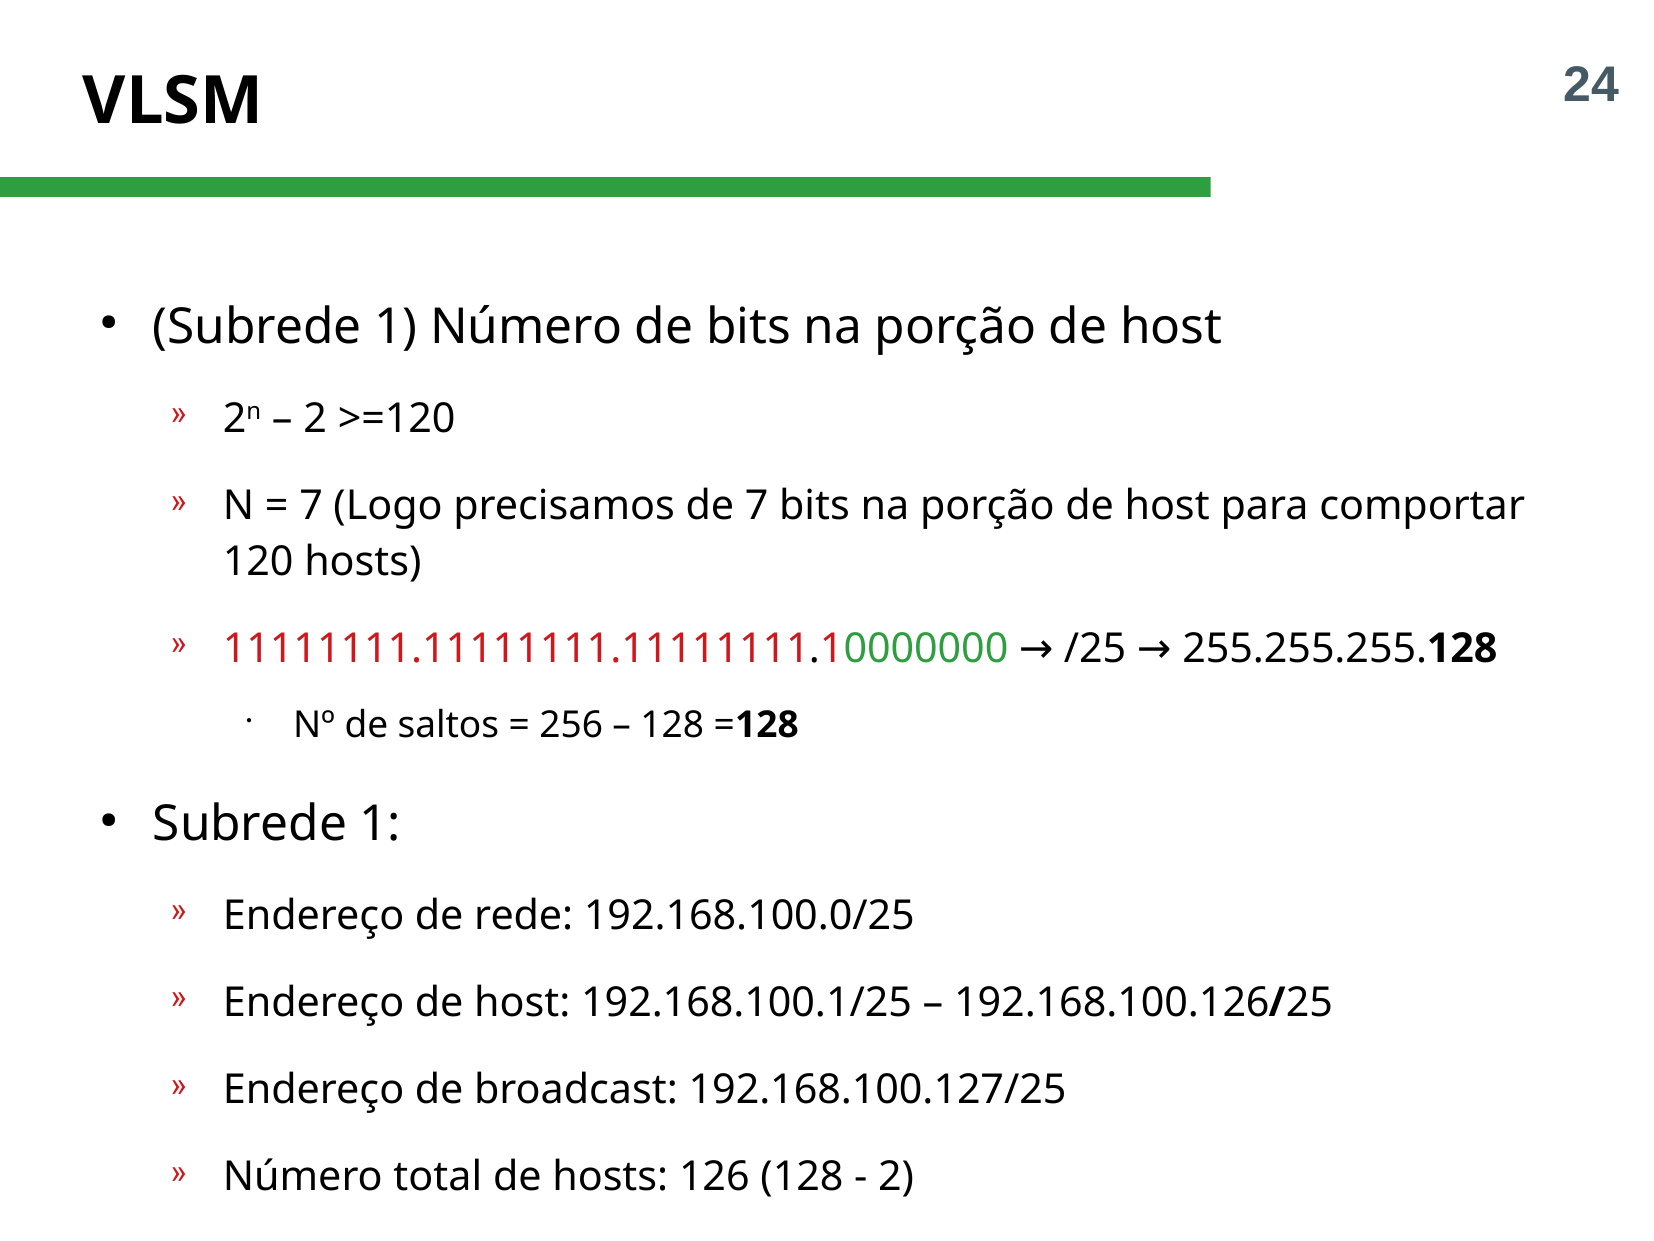

# VLSM
(Subrede 1) Número de bits na porção de host
2n – 2 >=120
N = 7 (Logo precisamos de 7 bits na porção de host para comportar 120 hosts)
11111111.11111111.11111111.10000000 → /25 → 255.255.255.128
Nº de saltos = 256 – 128 =128
Subrede 1:
Endereço de rede: 192.168.100.0/25
Endereço de host: 192.168.100.1/25 – 192.168.100.126/25
Endereço de broadcast: 192.168.100.127/25
Número total de hosts: 126 (128 - 2)